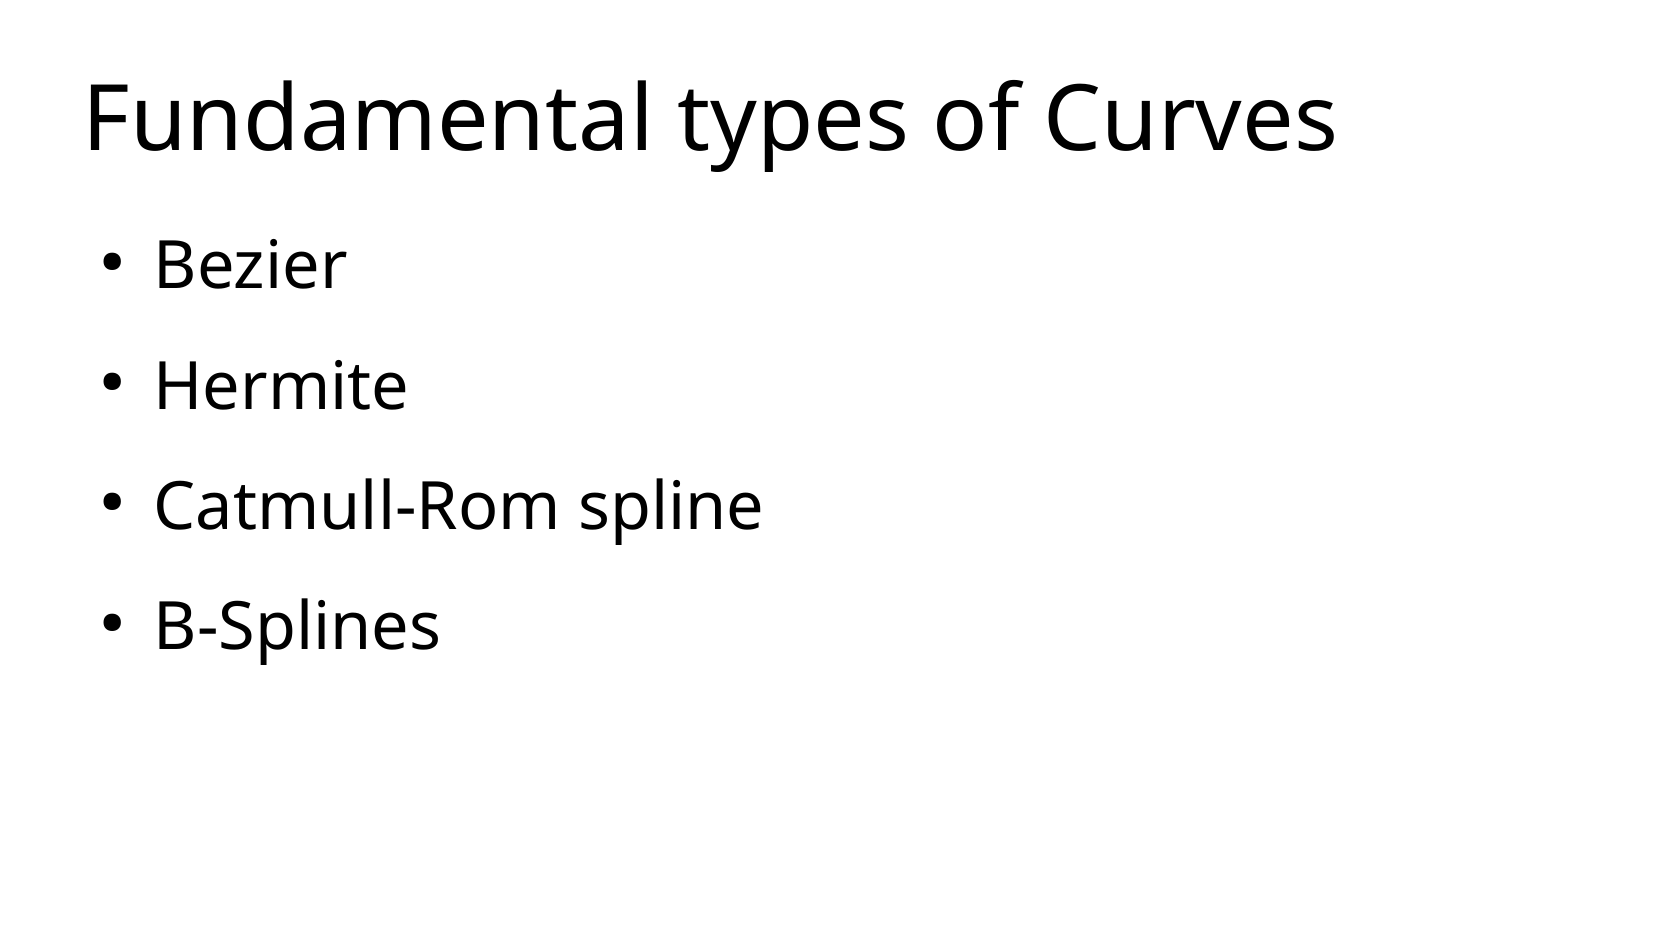

# Fundamental types of Curves
Bezier
Hermite
Catmull-Rom spline
B-Splines